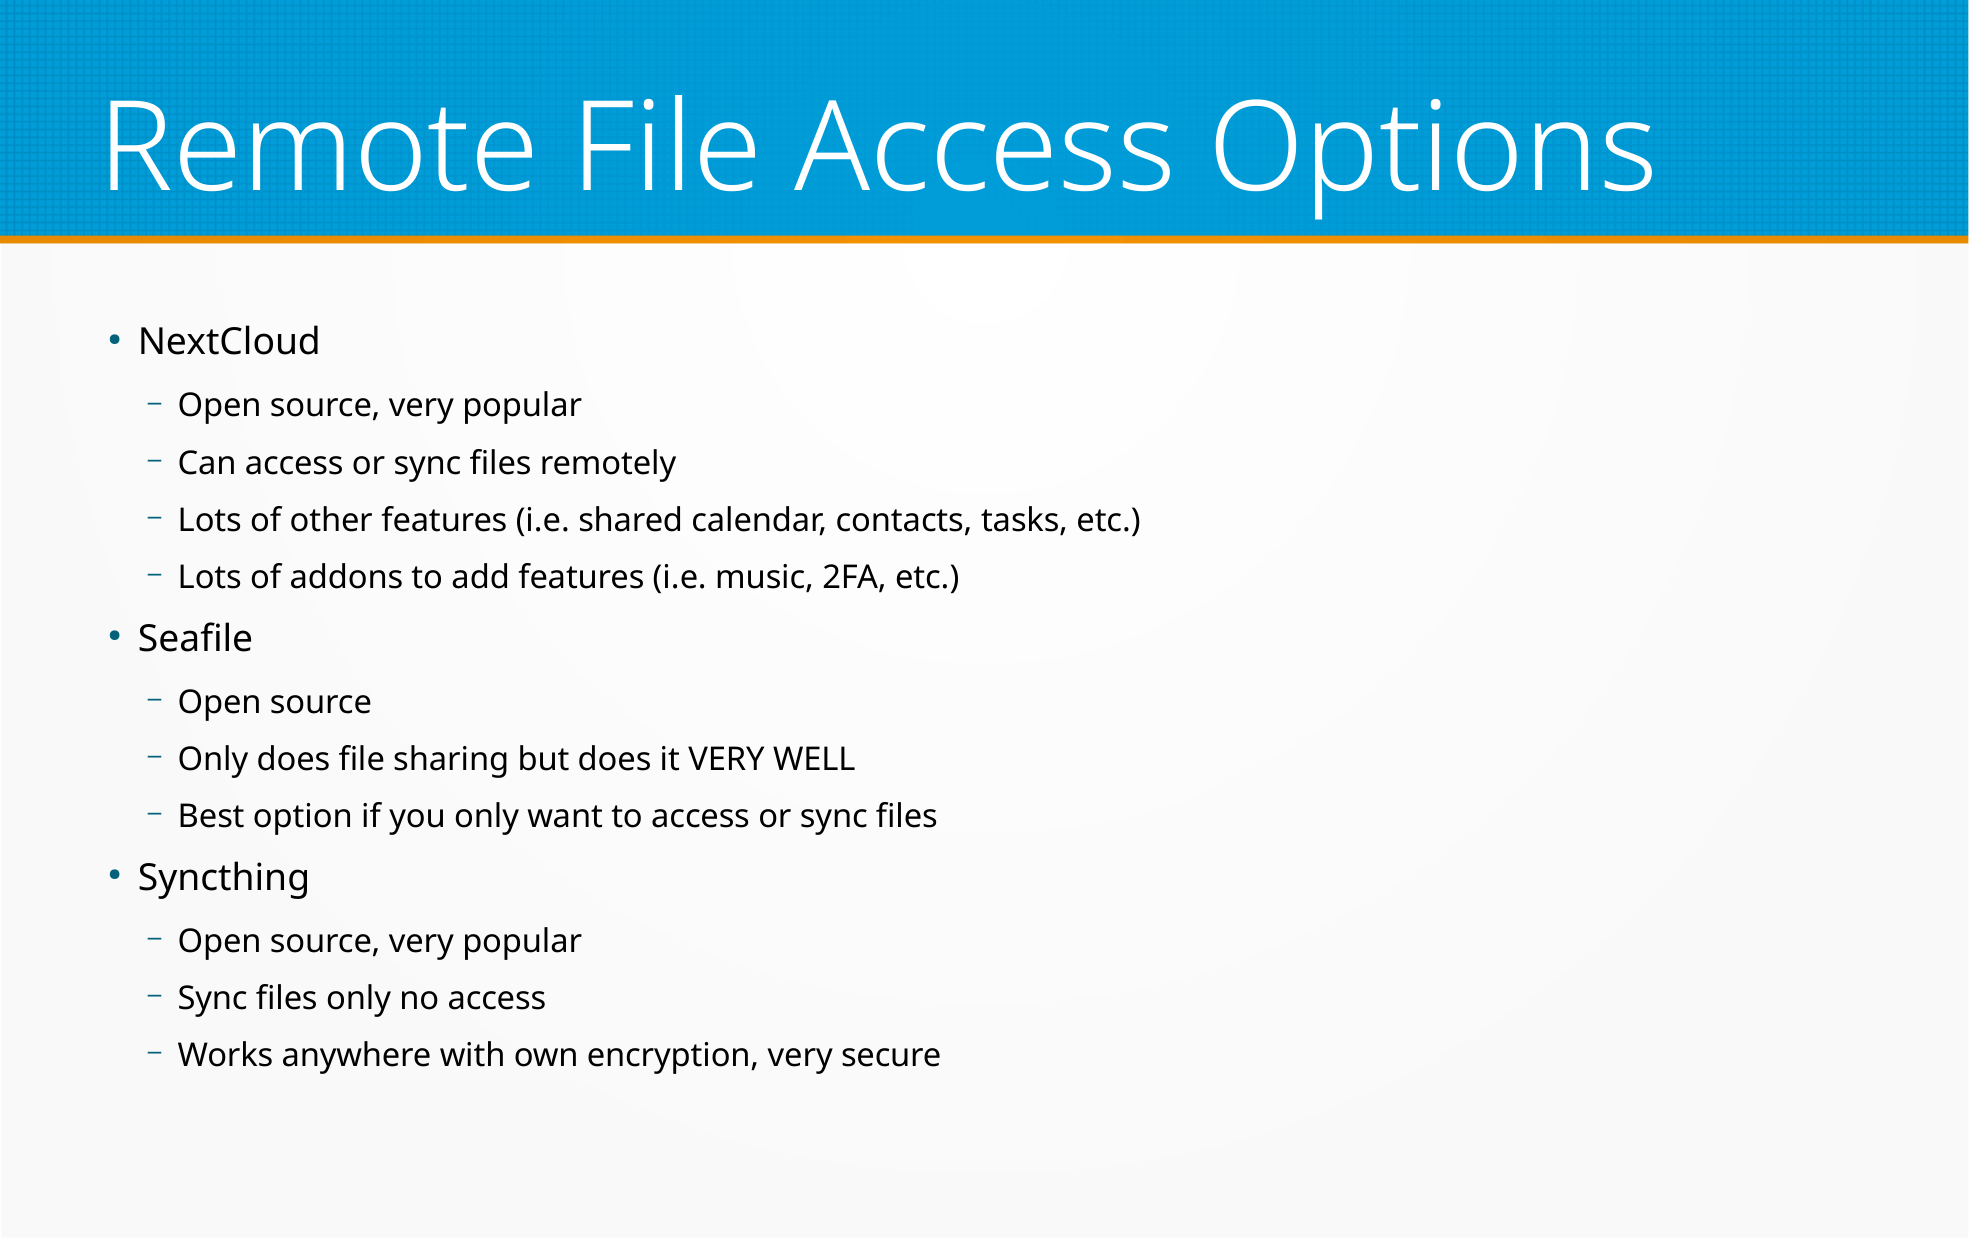

# Remote File Access Options
NextCloud
Open source, very popular
Can access or sync files remotely
Lots of other features (i.e. shared calendar, contacts, tasks, etc.)
Lots of addons to add features (i.e. music, 2FA, etc.)
Seafile
Open source
Only does file sharing but does it VERY WELL
Best option if you only want to access or sync files
Syncthing
Open source, very popular
Sync files only no access
Works anywhere with own encryption, very secure